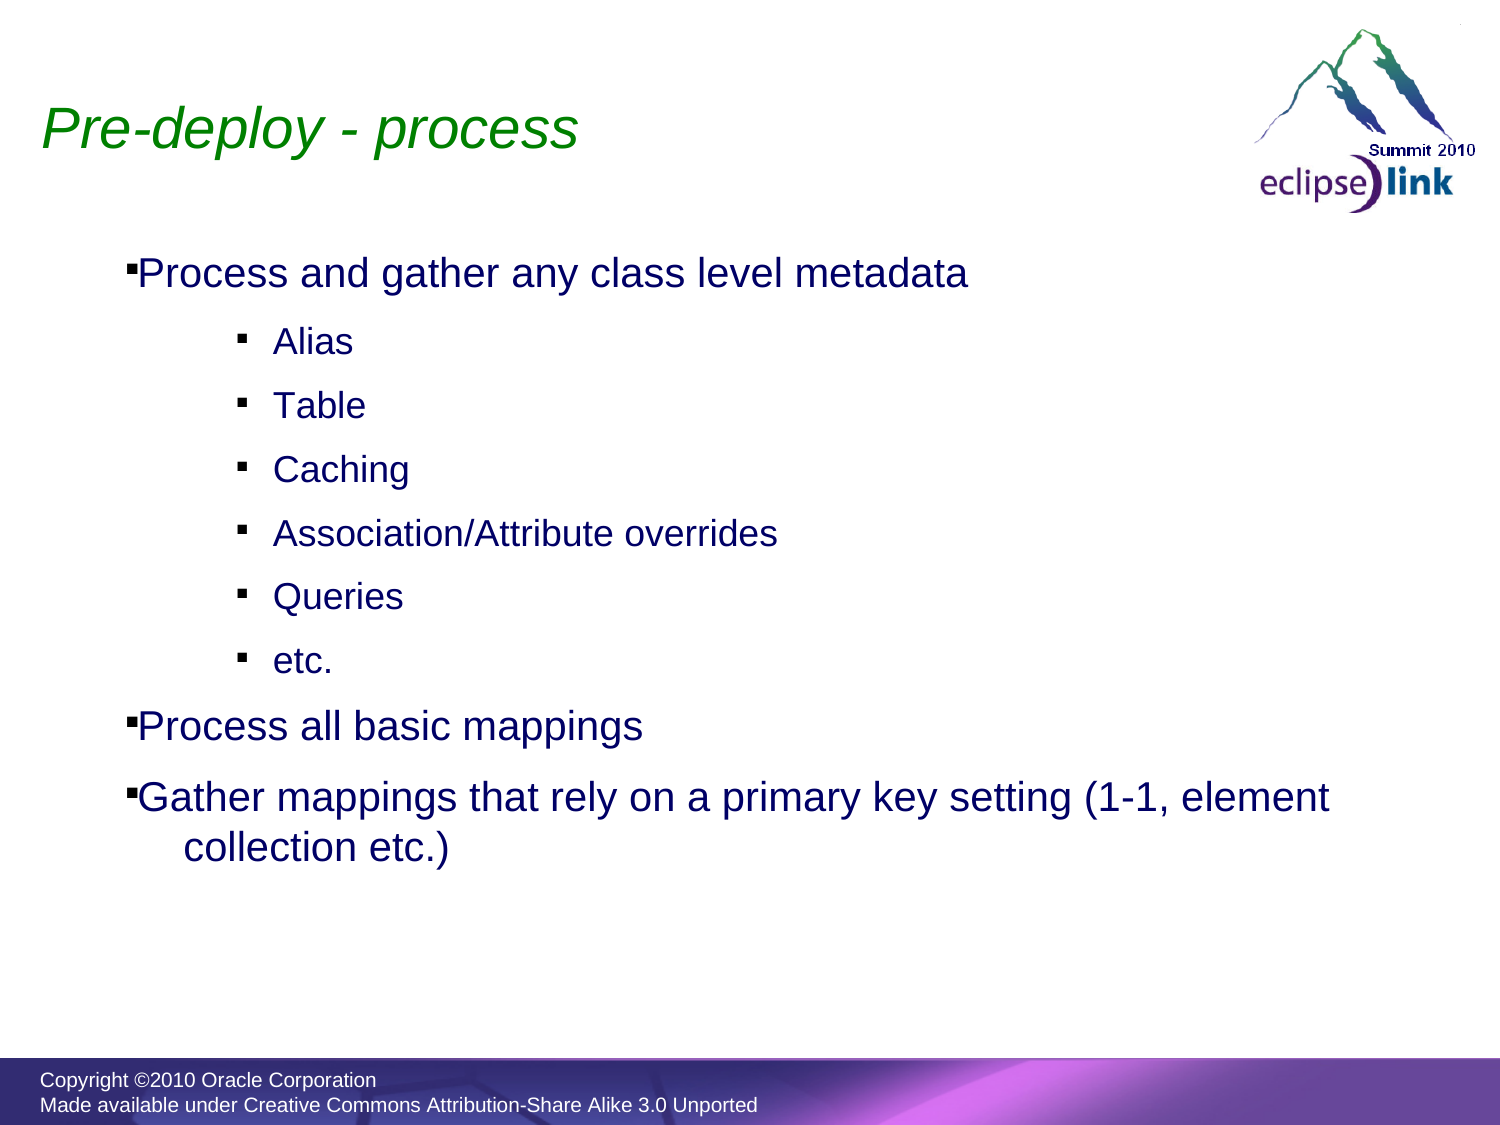

# Pre-deploy - process
Process and gather any class level metadata
Alias
Table
Caching
Association/Attribute overrides
Queries
etc.
Process all basic mappings
Gather mappings that rely on a primary key setting (1-1, element collection etc.)